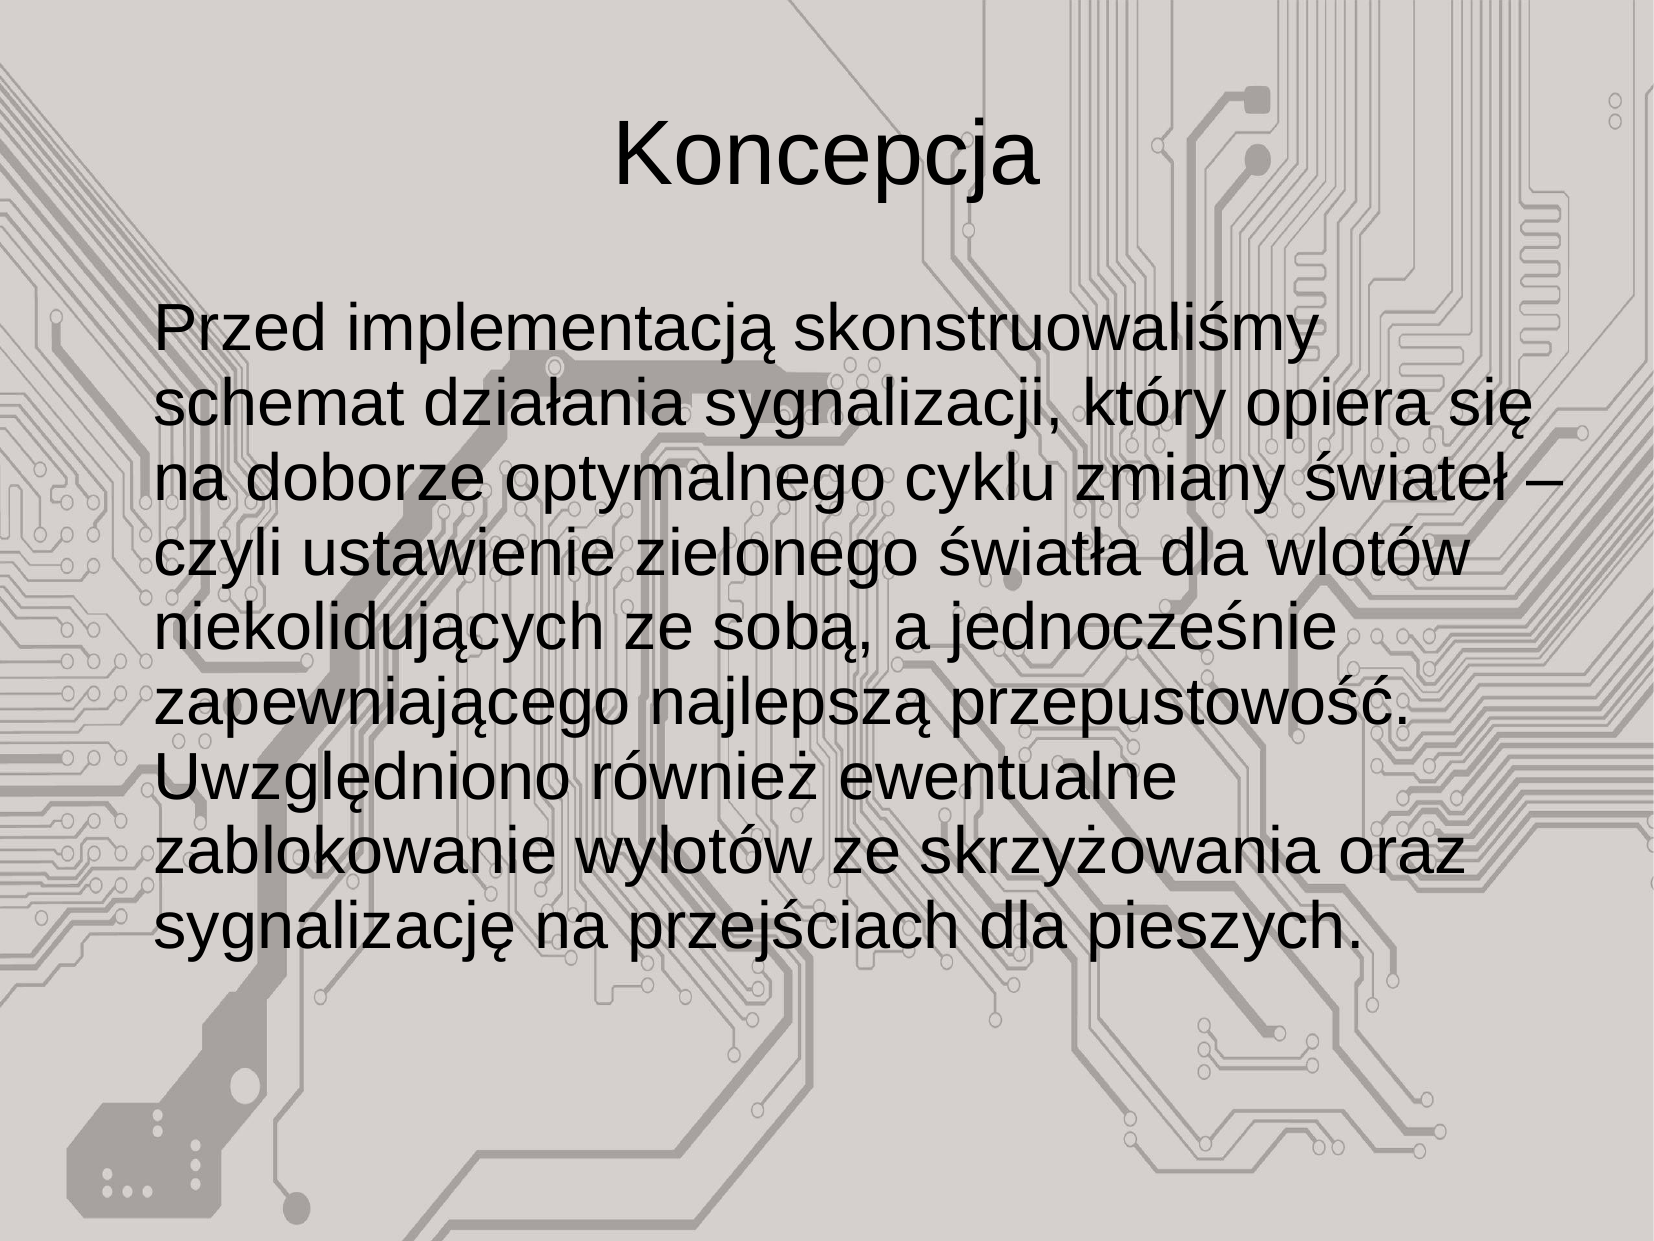

# Koncepcja
Przed implementacją skonstruowaliśmy schemat działania sygnalizacji, który opiera się na doborze optymalnego cyklu zmiany świateł – czyli ustawienie zielonego światła dla wlotów niekolidujących ze sobą, a jednocześnie zapewniającego najlepszą przepustowość. Uwzględniono również ewentualne zablokowanie wylotów ze skrzyżowania oraz sygnalizację na przejściach dla pieszych.